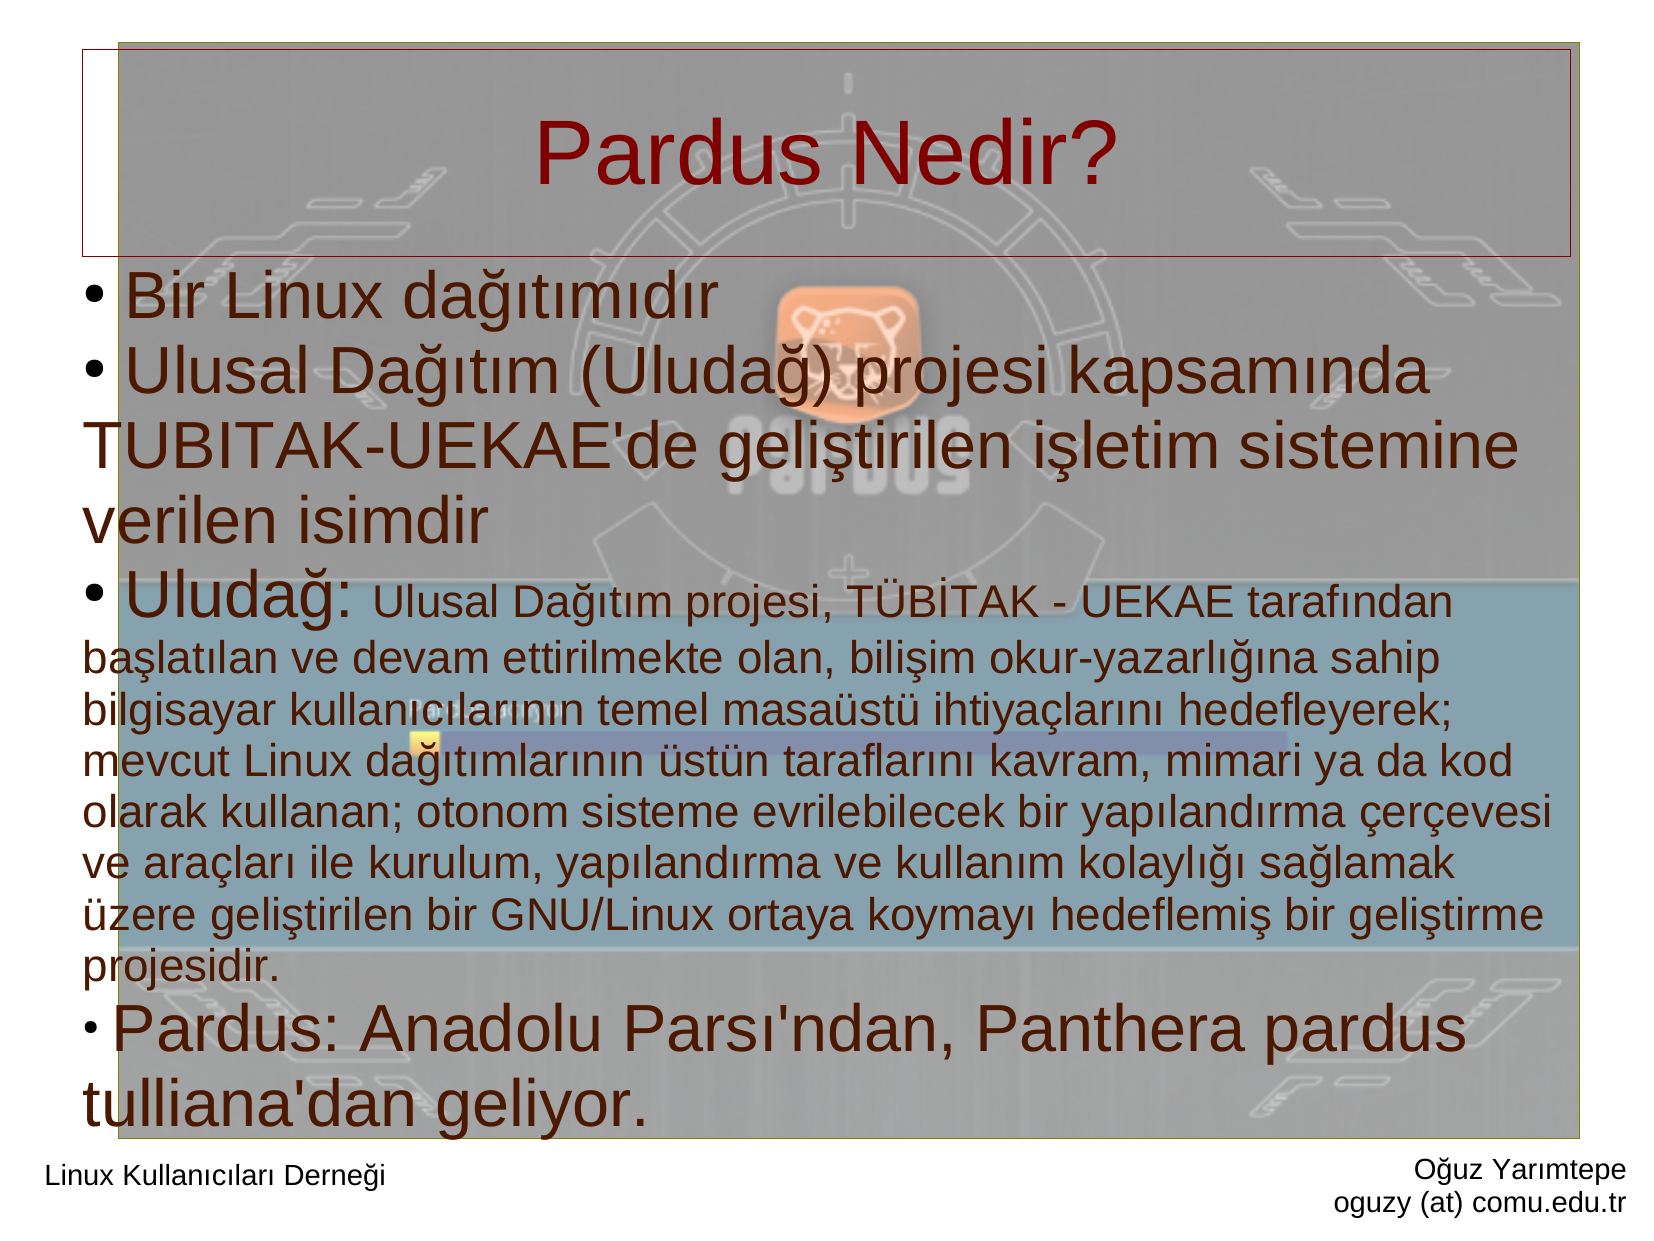

# Pardus Nedir?
 Bir Linux dağıtımıdır
 Ulusal Dağıtım (Uludağ) projesi kapsamında TUBITAK-UEKAE'de geliştirilen işletim sistemine verilen isimdir
 Uludağ: Ulusal Dağıtım projesi, TÜBİTAK - UEKAE tarafından başlatılan ve devam ettirilmekte olan, bilişim okur-yazarlığına sahip bilgisayar kullanıcılarının temel masaüstü ihtiyaçlarını hedefleyerek; mevcut Linux dağıtımlarının üstün taraflarını kavram, mimari ya da kod olarak kullanan; otonom sisteme evrilebilecek bir yapılandırma çerçevesi ve araçları ile kurulum, yapılandırma ve kullanım kolaylığı sağlamak üzere geliştirilen bir GNU/Linux ortaya koymayı hedeflemiş bir geliştirme projesidir.
 Pardus: Anadolu Parsı'ndan, Panthera pardus tulliana'dan geliyor.